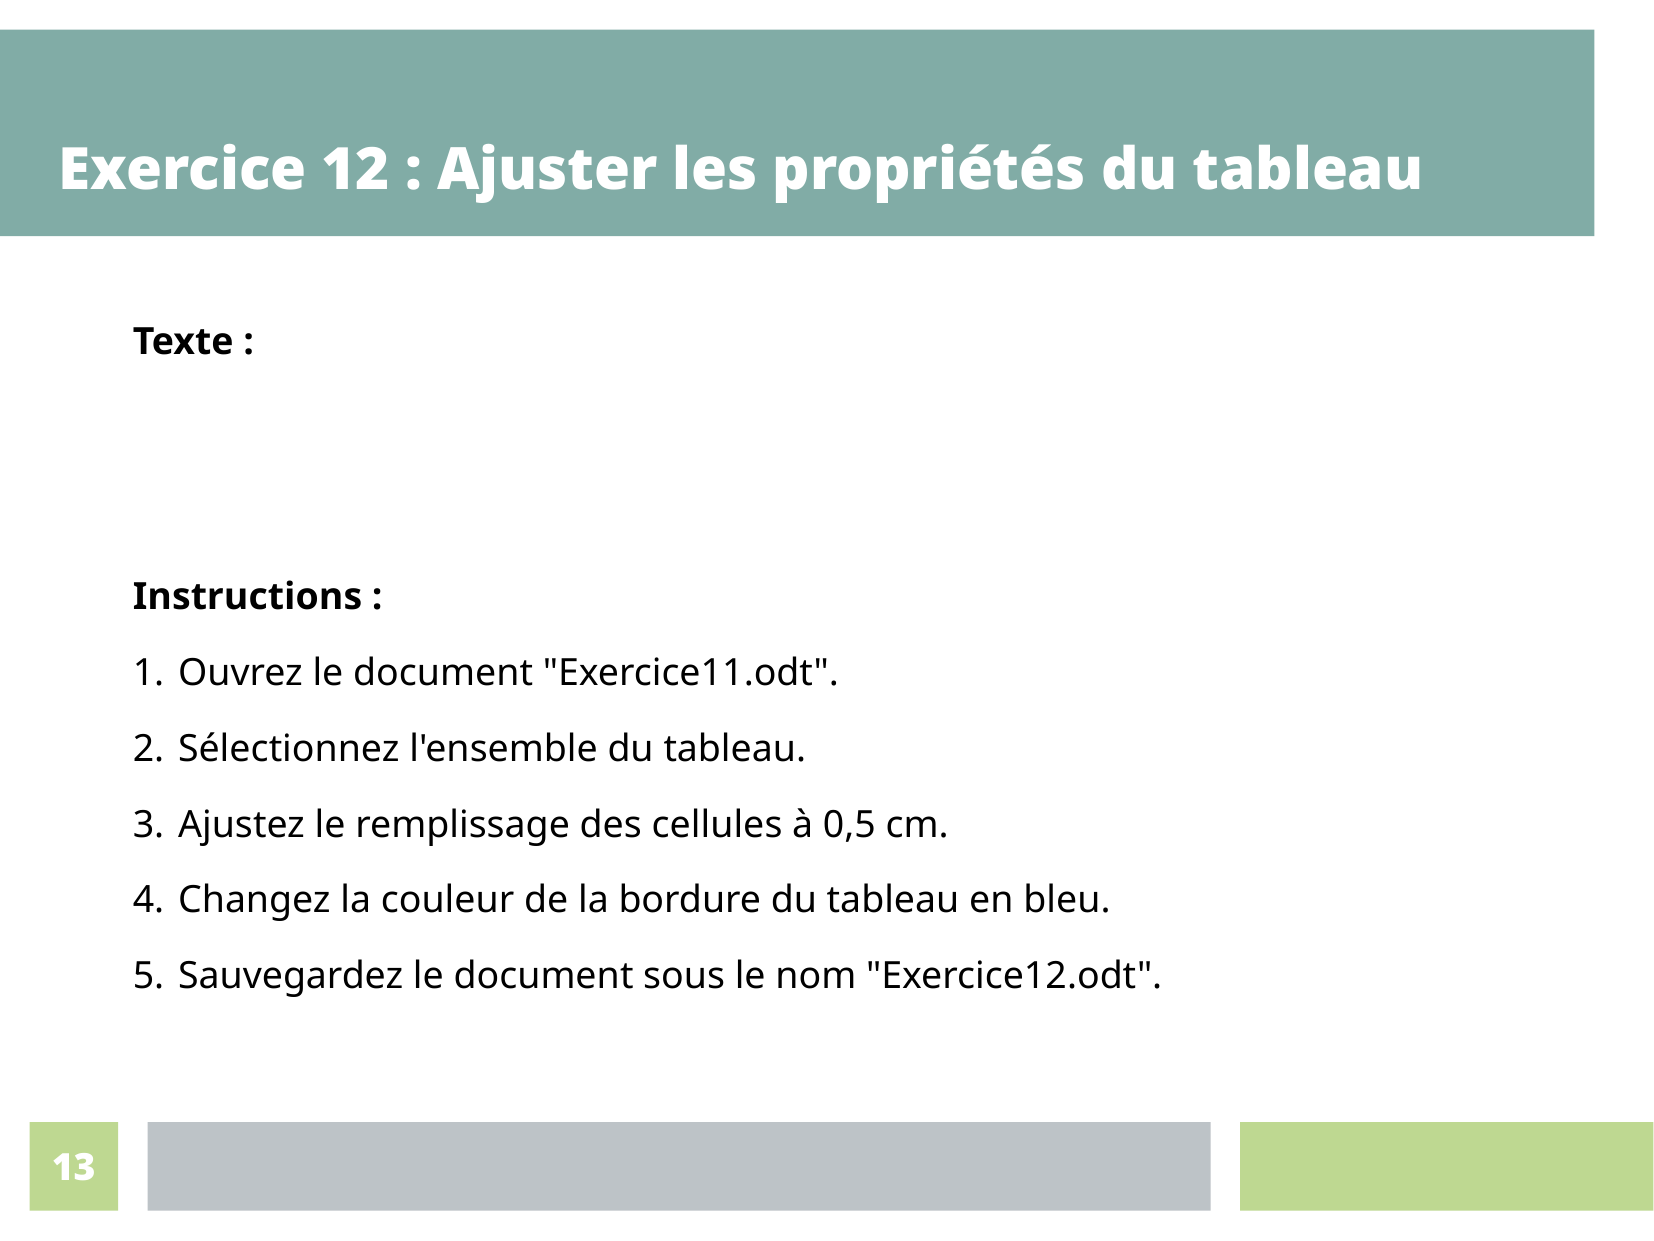

# Exercice 12 : Ajuster les propriétés du tableau
Texte :
Instructions :
 Ouvrez le document "Exercice11.odt".
 Sélectionnez l'ensemble du tableau.
 Ajustez le remplissage des cellules à 0,5 cm.
 Changez la couleur de la bordure du tableau en bleu.
 Sauvegardez le document sous le nom "Exercice12.odt".
13